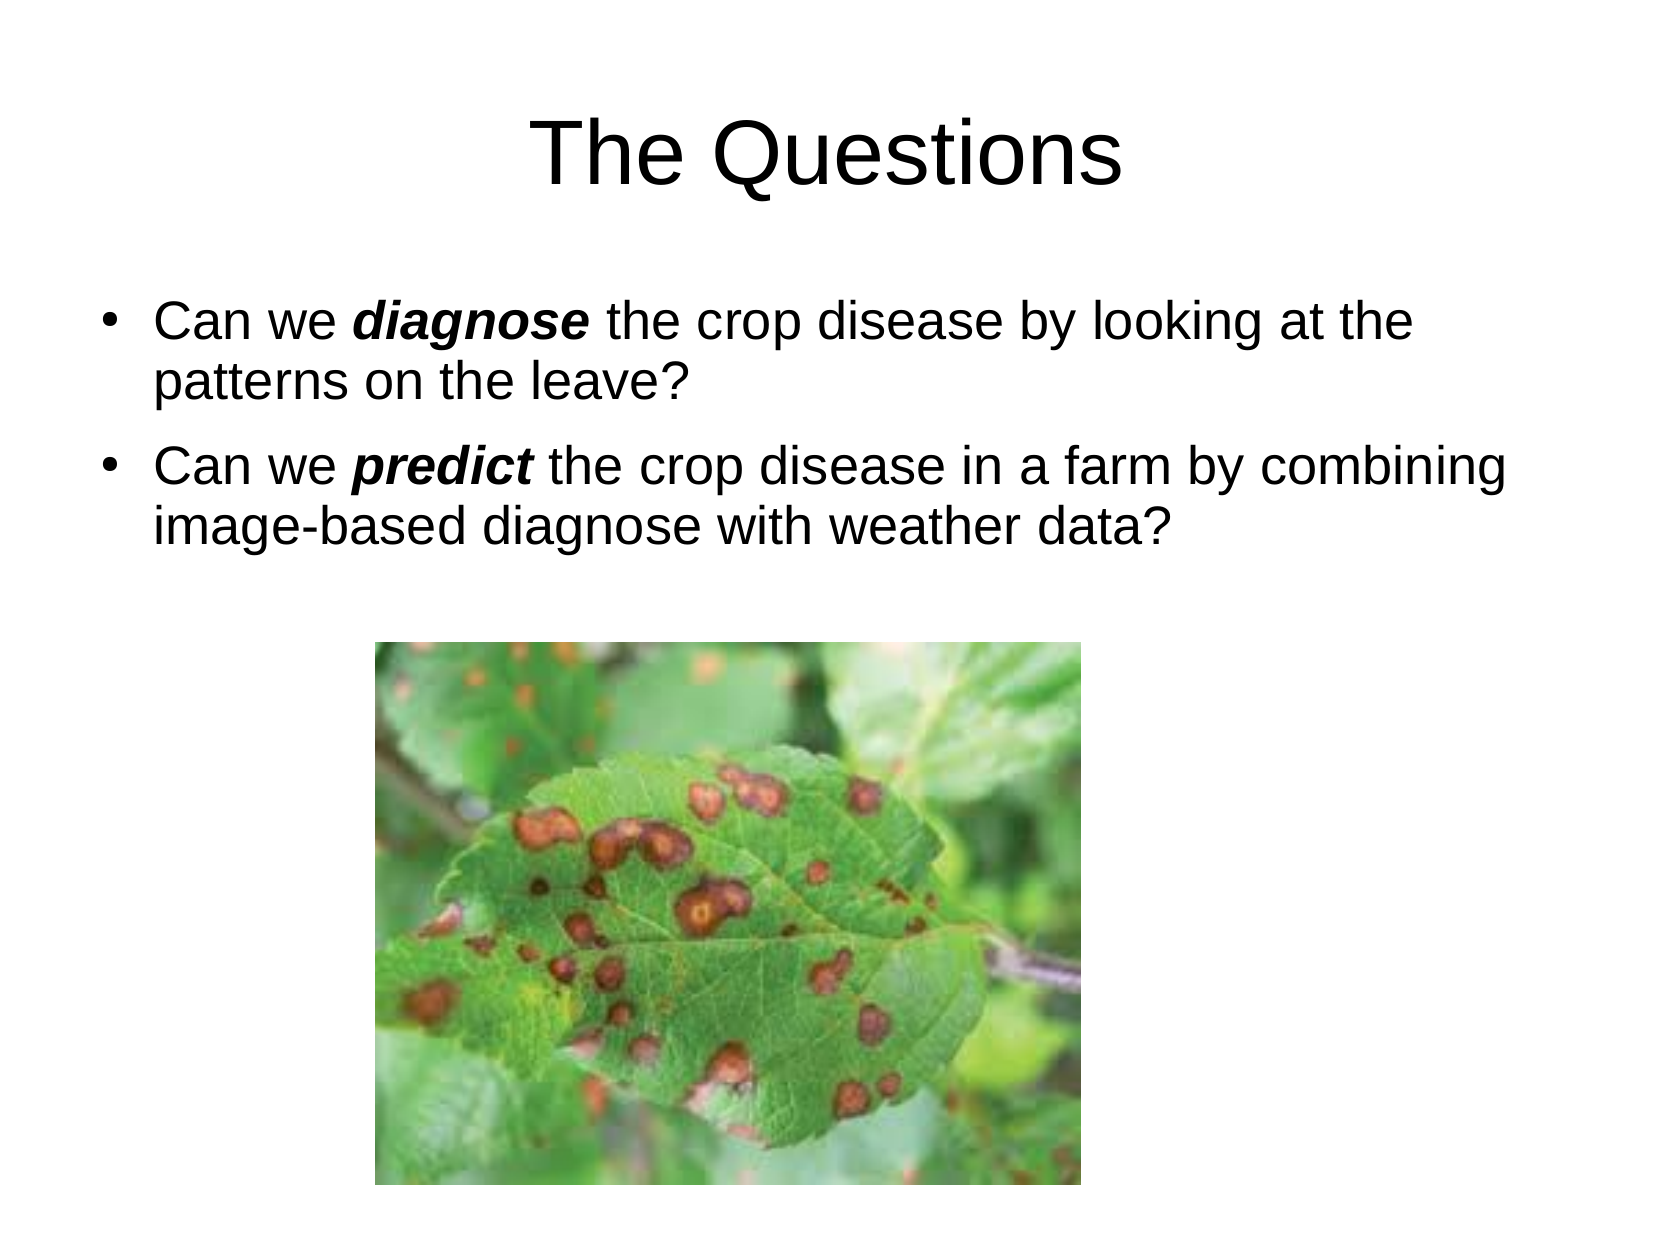

# The Questions
Can we diagnose the crop disease by looking at the patterns on the leave?
Can we predict the crop disease in a farm by combining image-based diagnose with weather data?